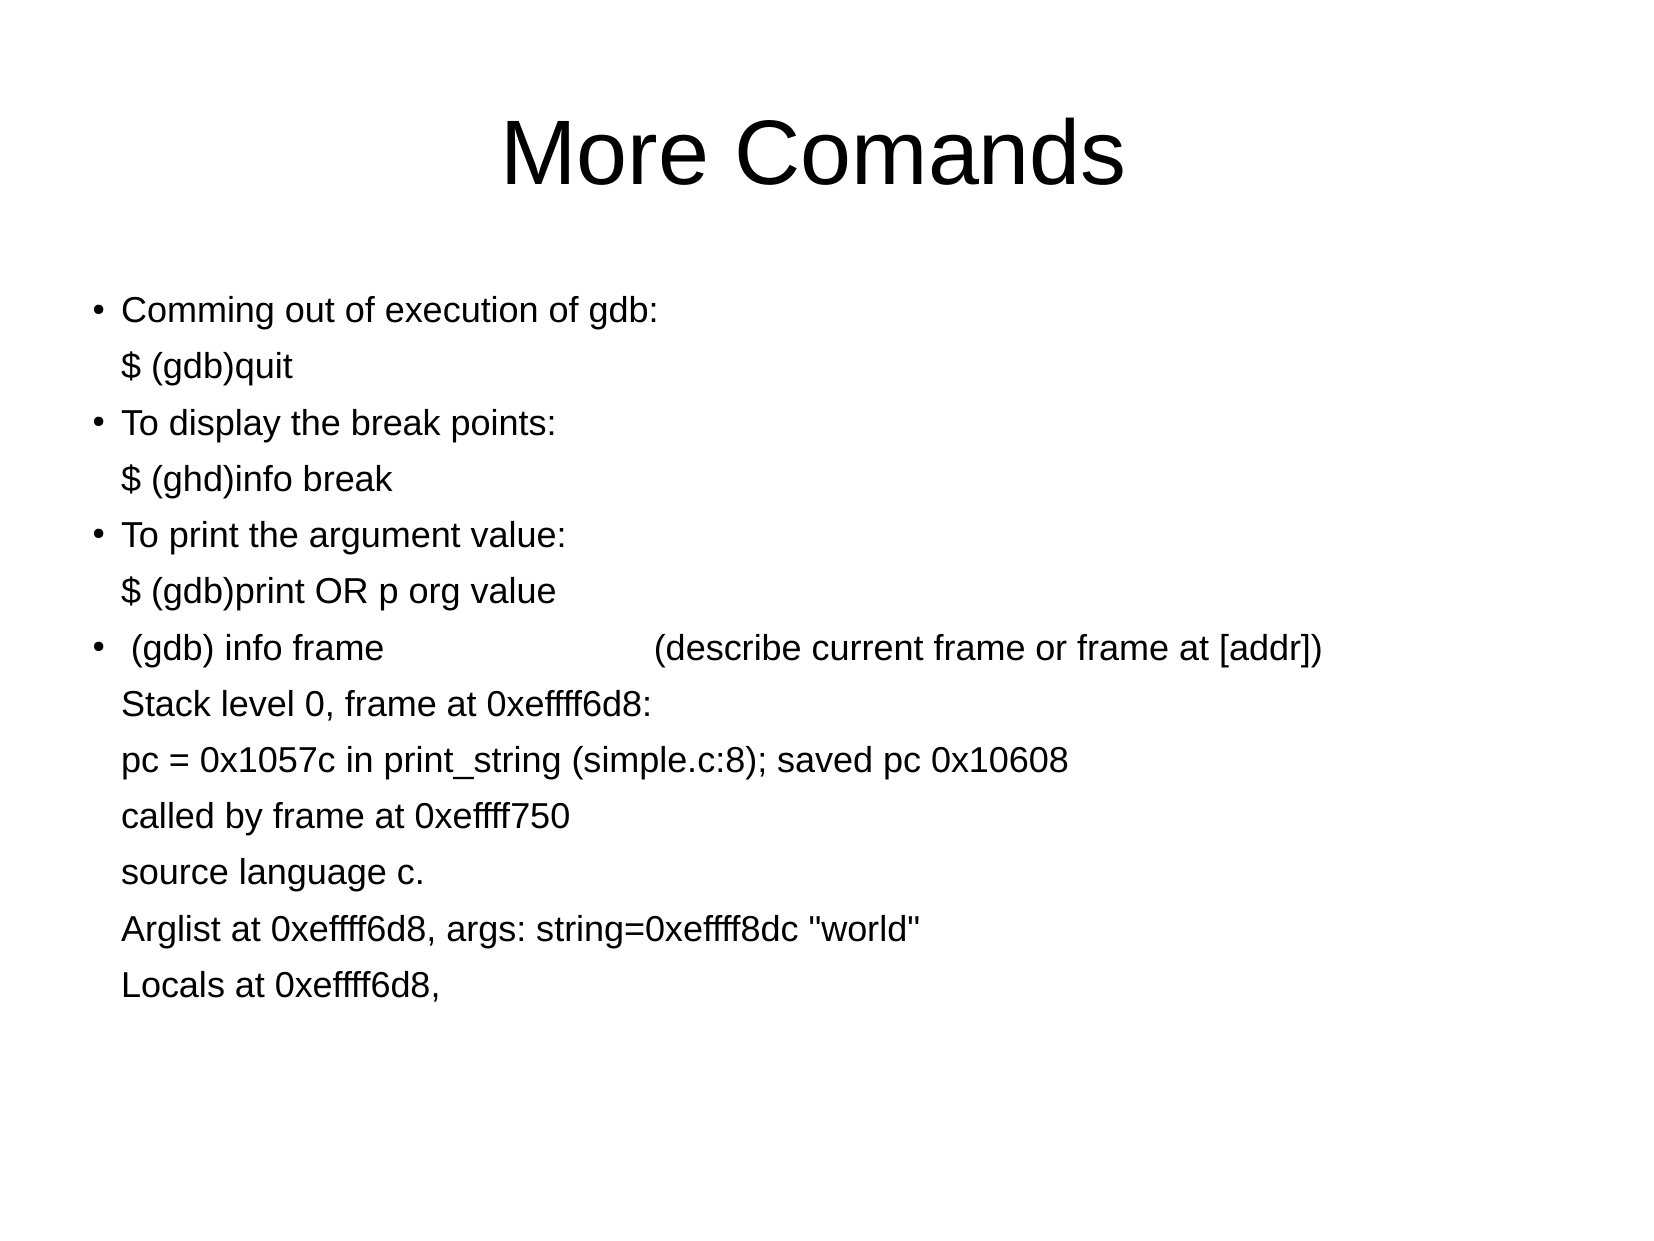

# More Comands
Comming out of execution of gdb:
$ (gdb)quit
To display the break points:
$ (ghd)info break
To print the argument value:
$ (gdb)print OR p org value
 (gdb) info frame (describe current frame or frame at [addr])
Stack level 0, frame at 0xeffff6d8:
pc = 0x1057c in print_string (simple.c:8); saved pc 0x10608
called by frame at 0xeffff750
source language c.
Arglist at 0xeffff6d8, args: string=0xeffff8dc "world"
Locals at 0xeffff6d8,